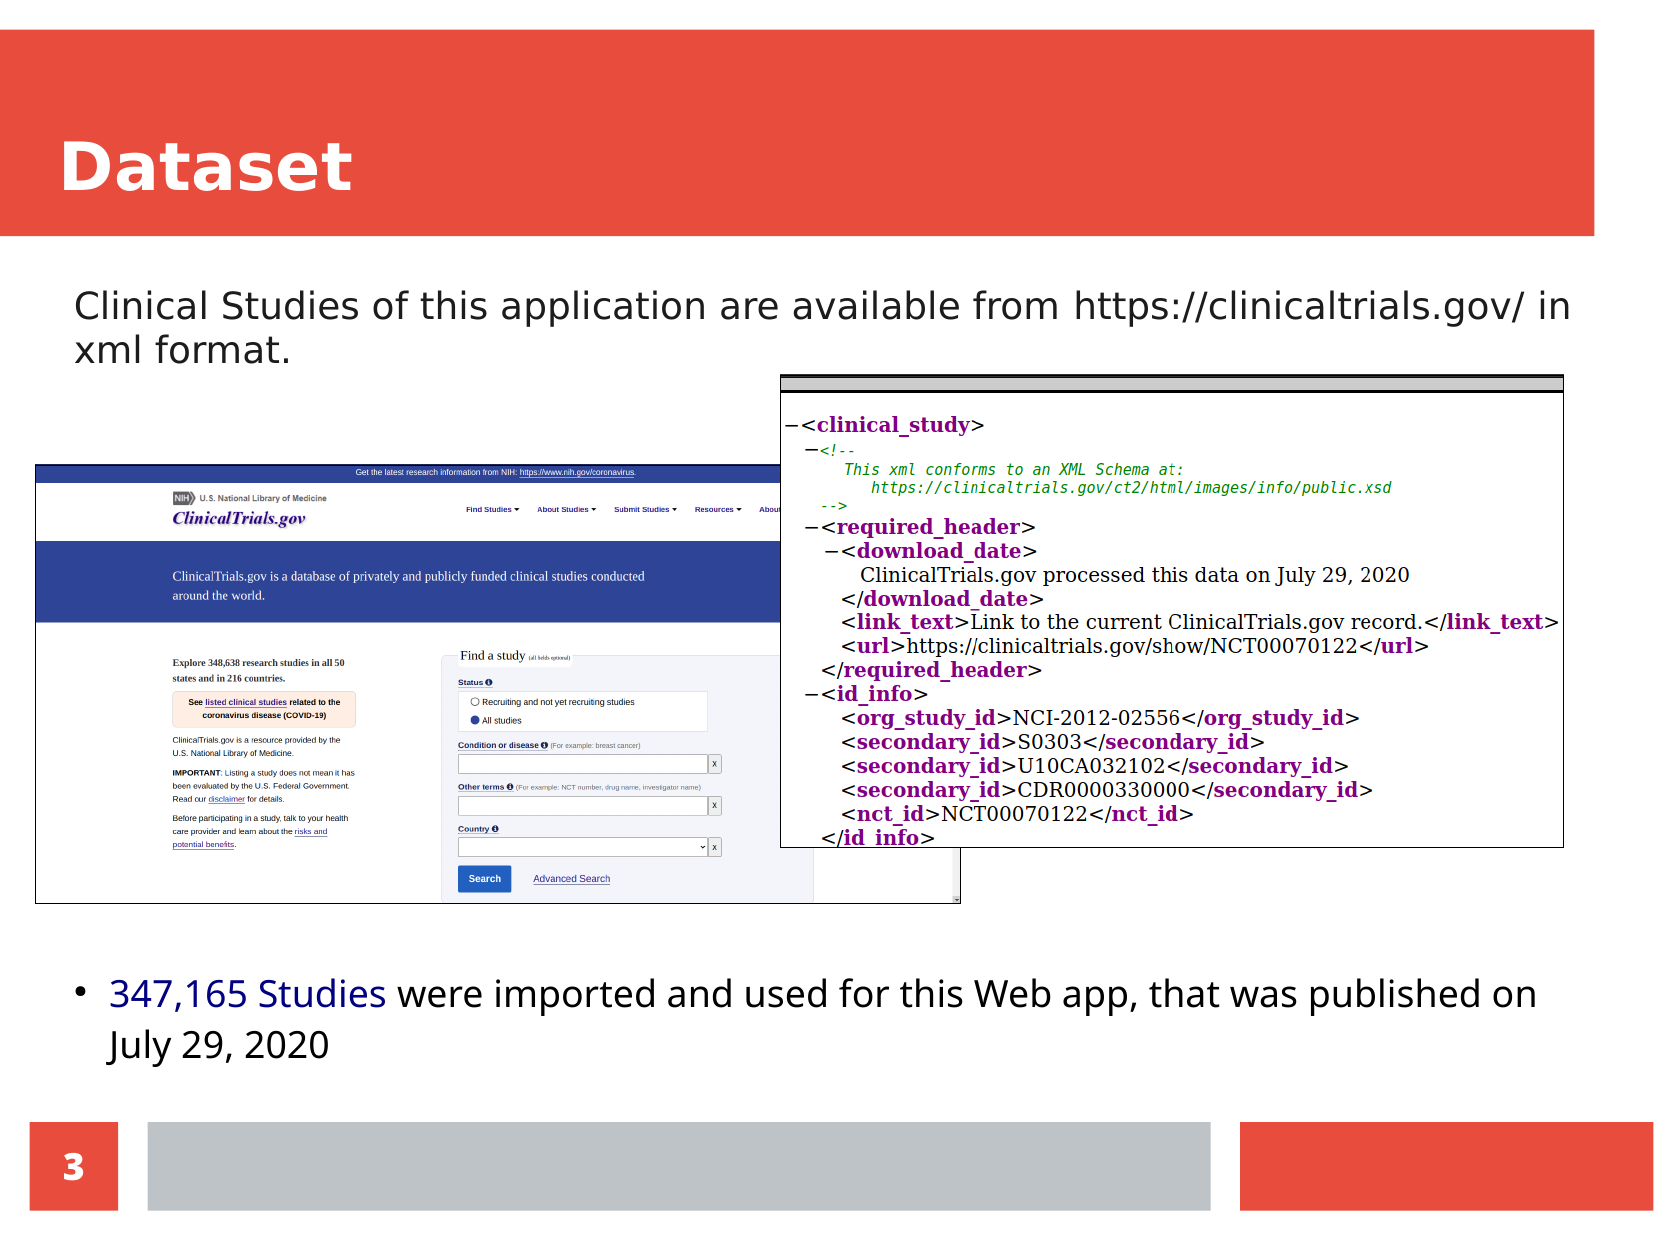

# Dataset
Clinical Studies of this application are available from https://clinicaltrials.gov/ in xml format.
347,165 Studies were imported and used for this Web app, that was published on July 29, 2020
3